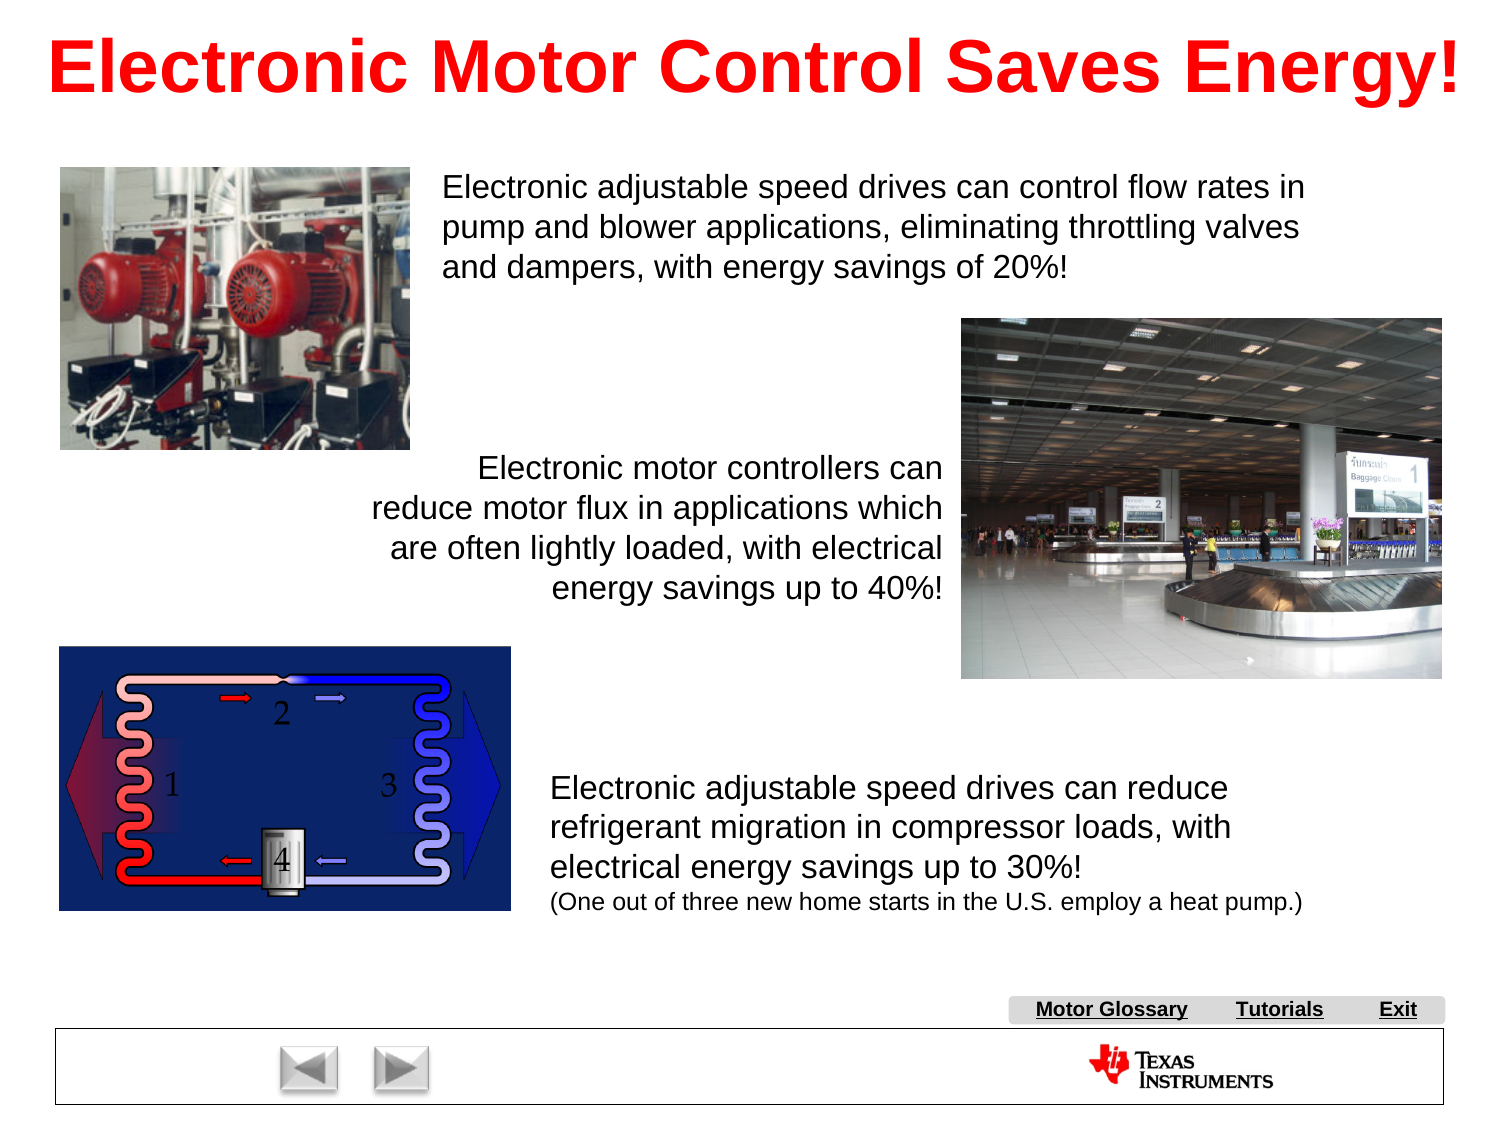

Electronic Motor Control Saves Energy!
Electronic adjustable speed drives can control flow rates in pump and blower applications, eliminating throttling valves and dampers, with energy savings of 20%!
Electronic motor controllers can reduce motor flux in applications which are often lightly loaded, with electrical energy savings up to 40%!
Electronic adjustable speed drives can reduce refrigerant migration in compressor loads, with electrical energy savings up to 30%!
(One out of three new home starts in the U.S. employ a heat pump.)